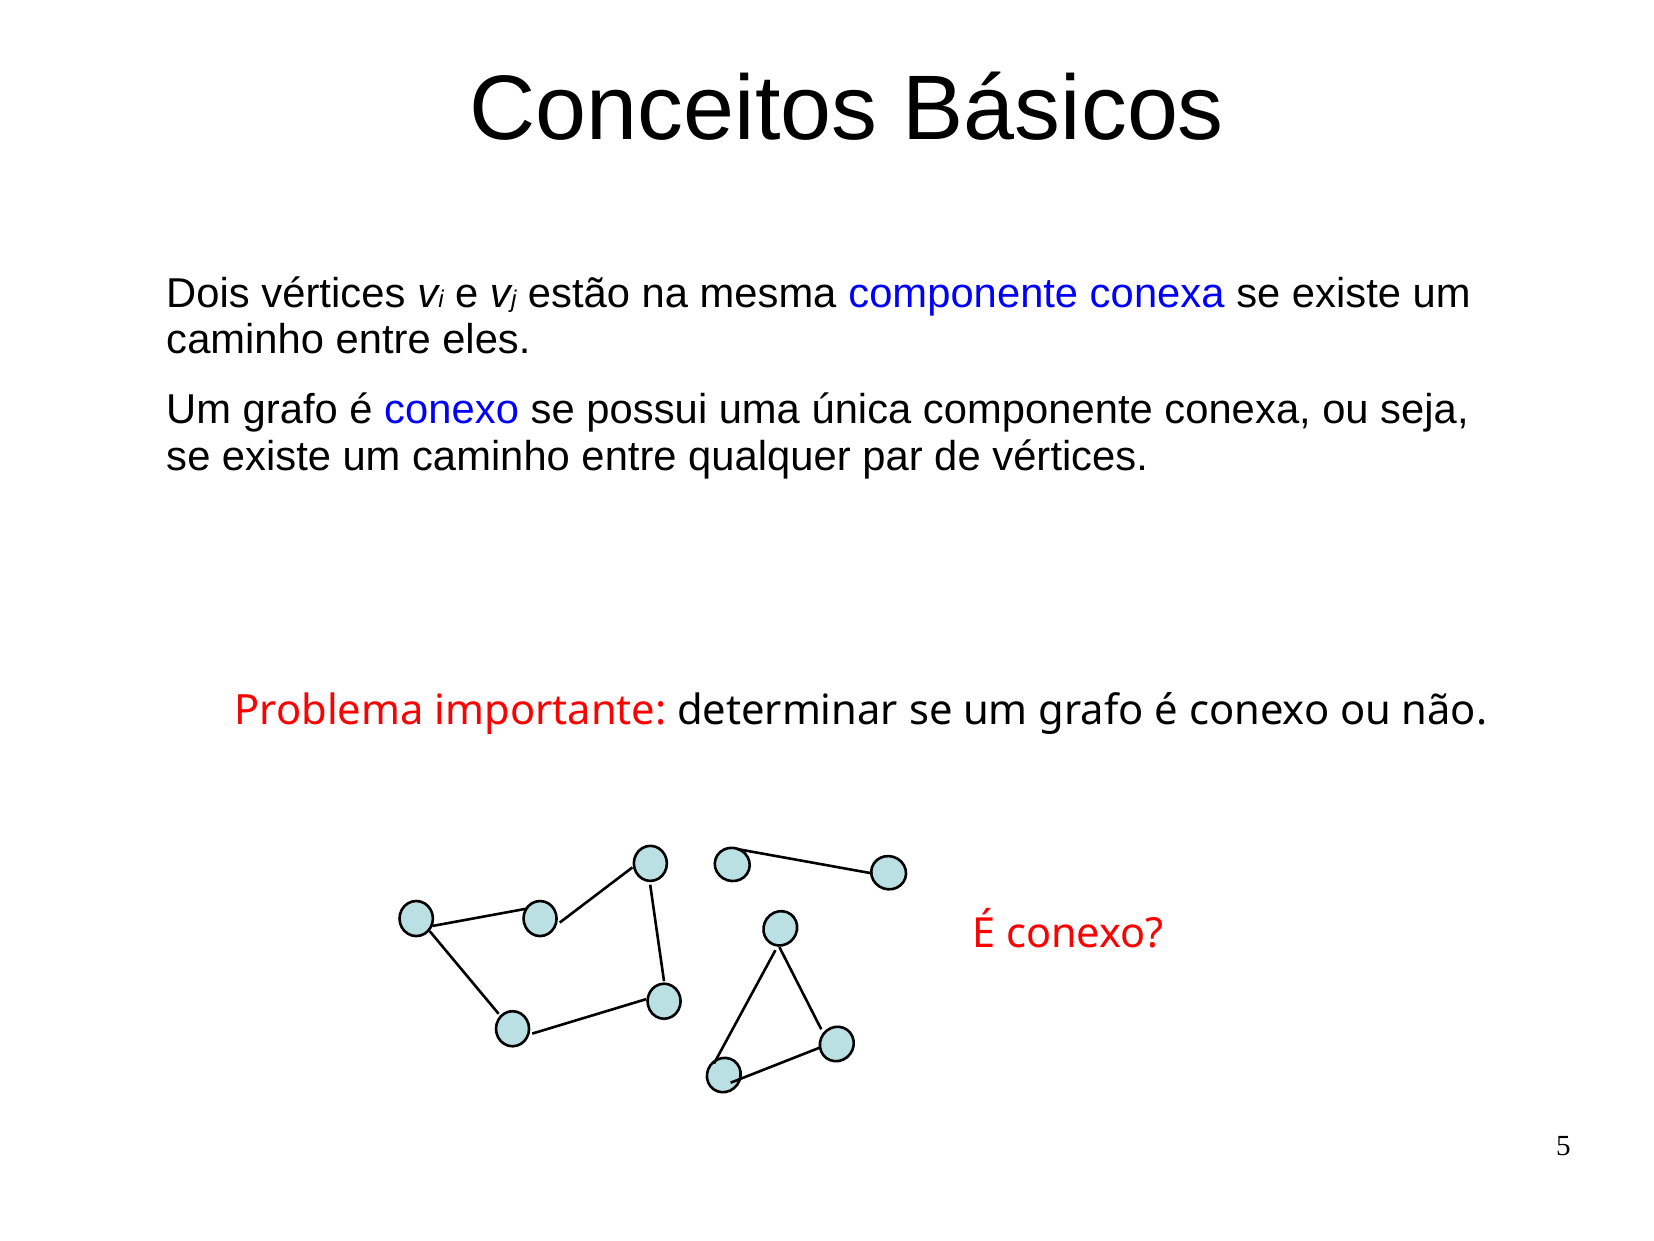

# Conceitos Básicos
Dois vértices vi e vj estão na mesma componente conexa se existe um caminho entre eles.
Um grafo é conexo se possui uma única componente conexa, ou seja, se existe um caminho entre qualquer par de vértices.
Problema importante: determinar se um grafo é conexo ou não.
É conexo?
5